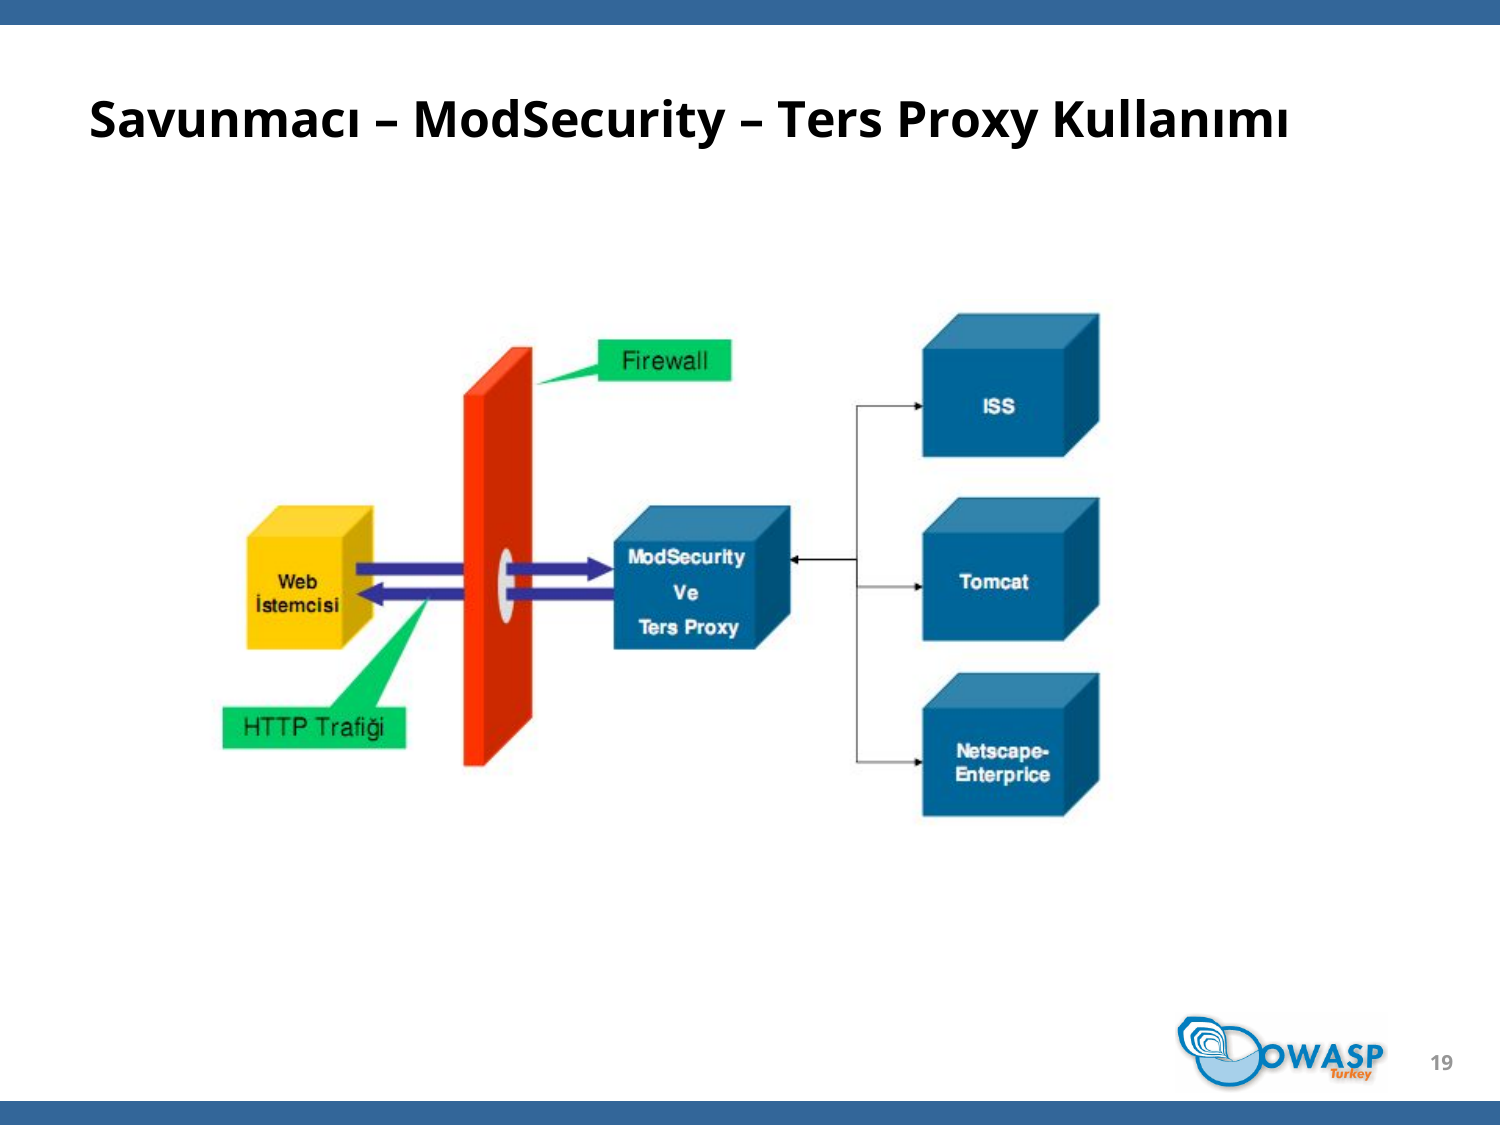

# Savunmacı – ModSecurity – Ters Proxy Kullanımı